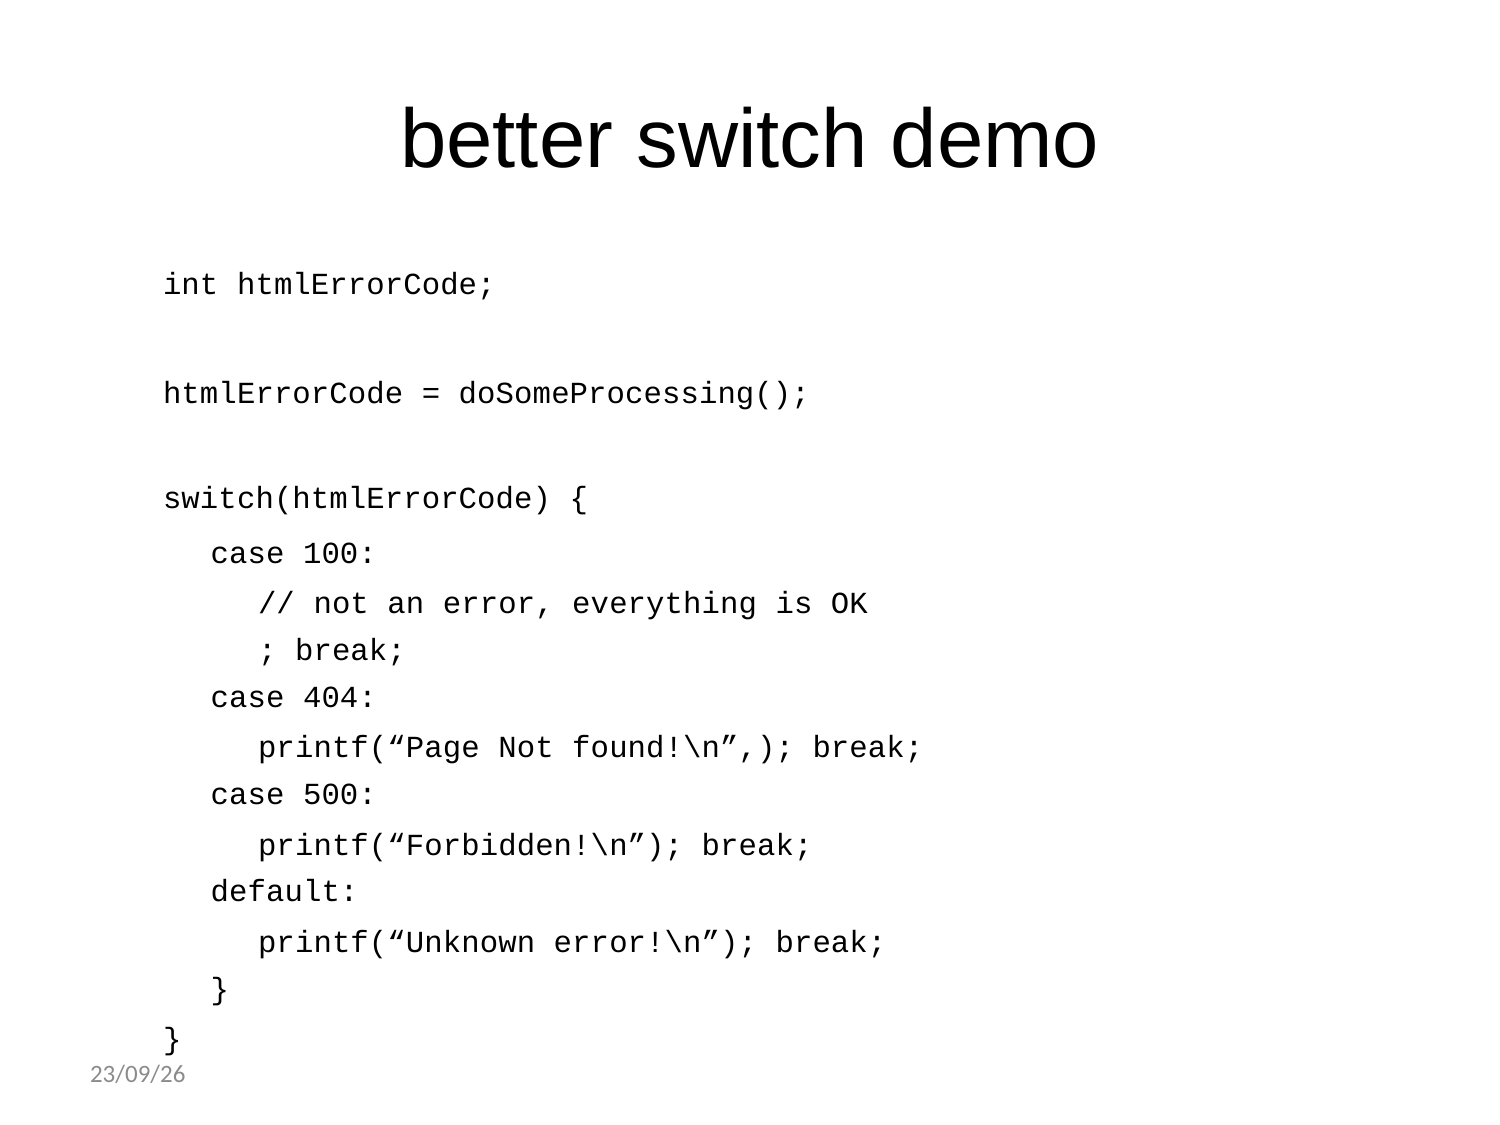

# better switch demo
int htmlErrorCode;
htmlErrorCode = doSomeProcessing();
switch(htmlErrorCode) {
case 100:
// not an error, everything is OK
; break;
case 404:
printf(“Page Not found!\n”,); break;
case 500:
printf(“Forbidden!\n”); break;
default:
printf(“Unknown error!\n”); break;
}
}